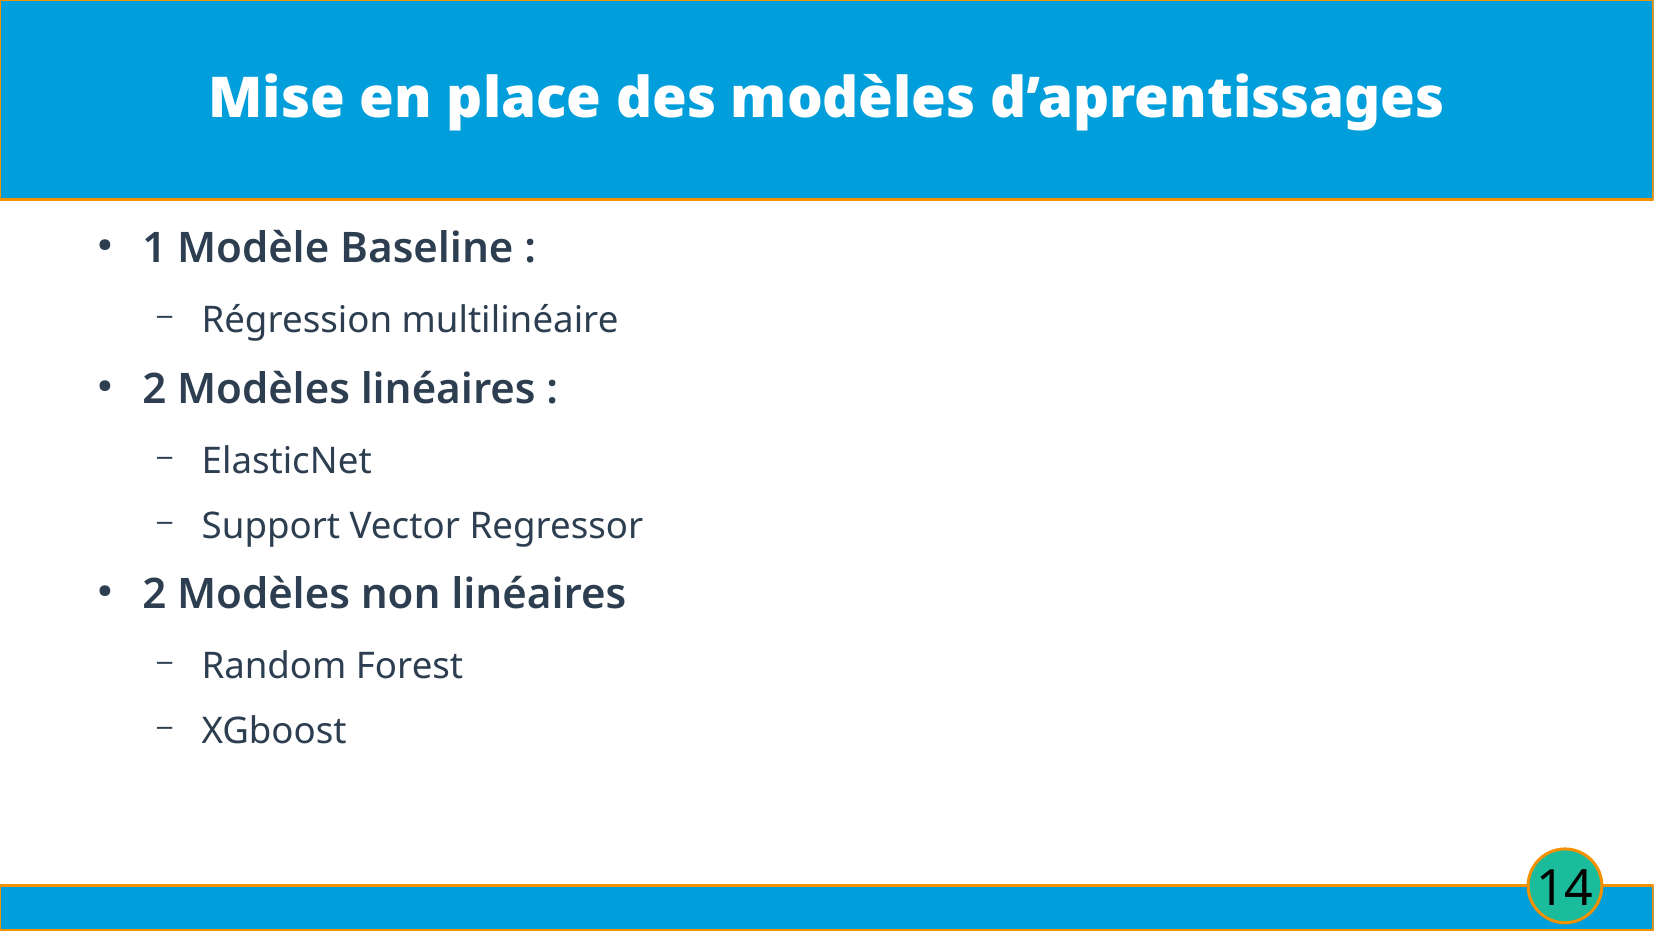

# Mise en place des modèles d’aprentissages
1 Modèle Baseline :
Régression multilinéaire
2 Modèles linéaires :
ElasticNet
Support Vector Regressor
2 Modèles non linéaires
Random Forest
XGboost